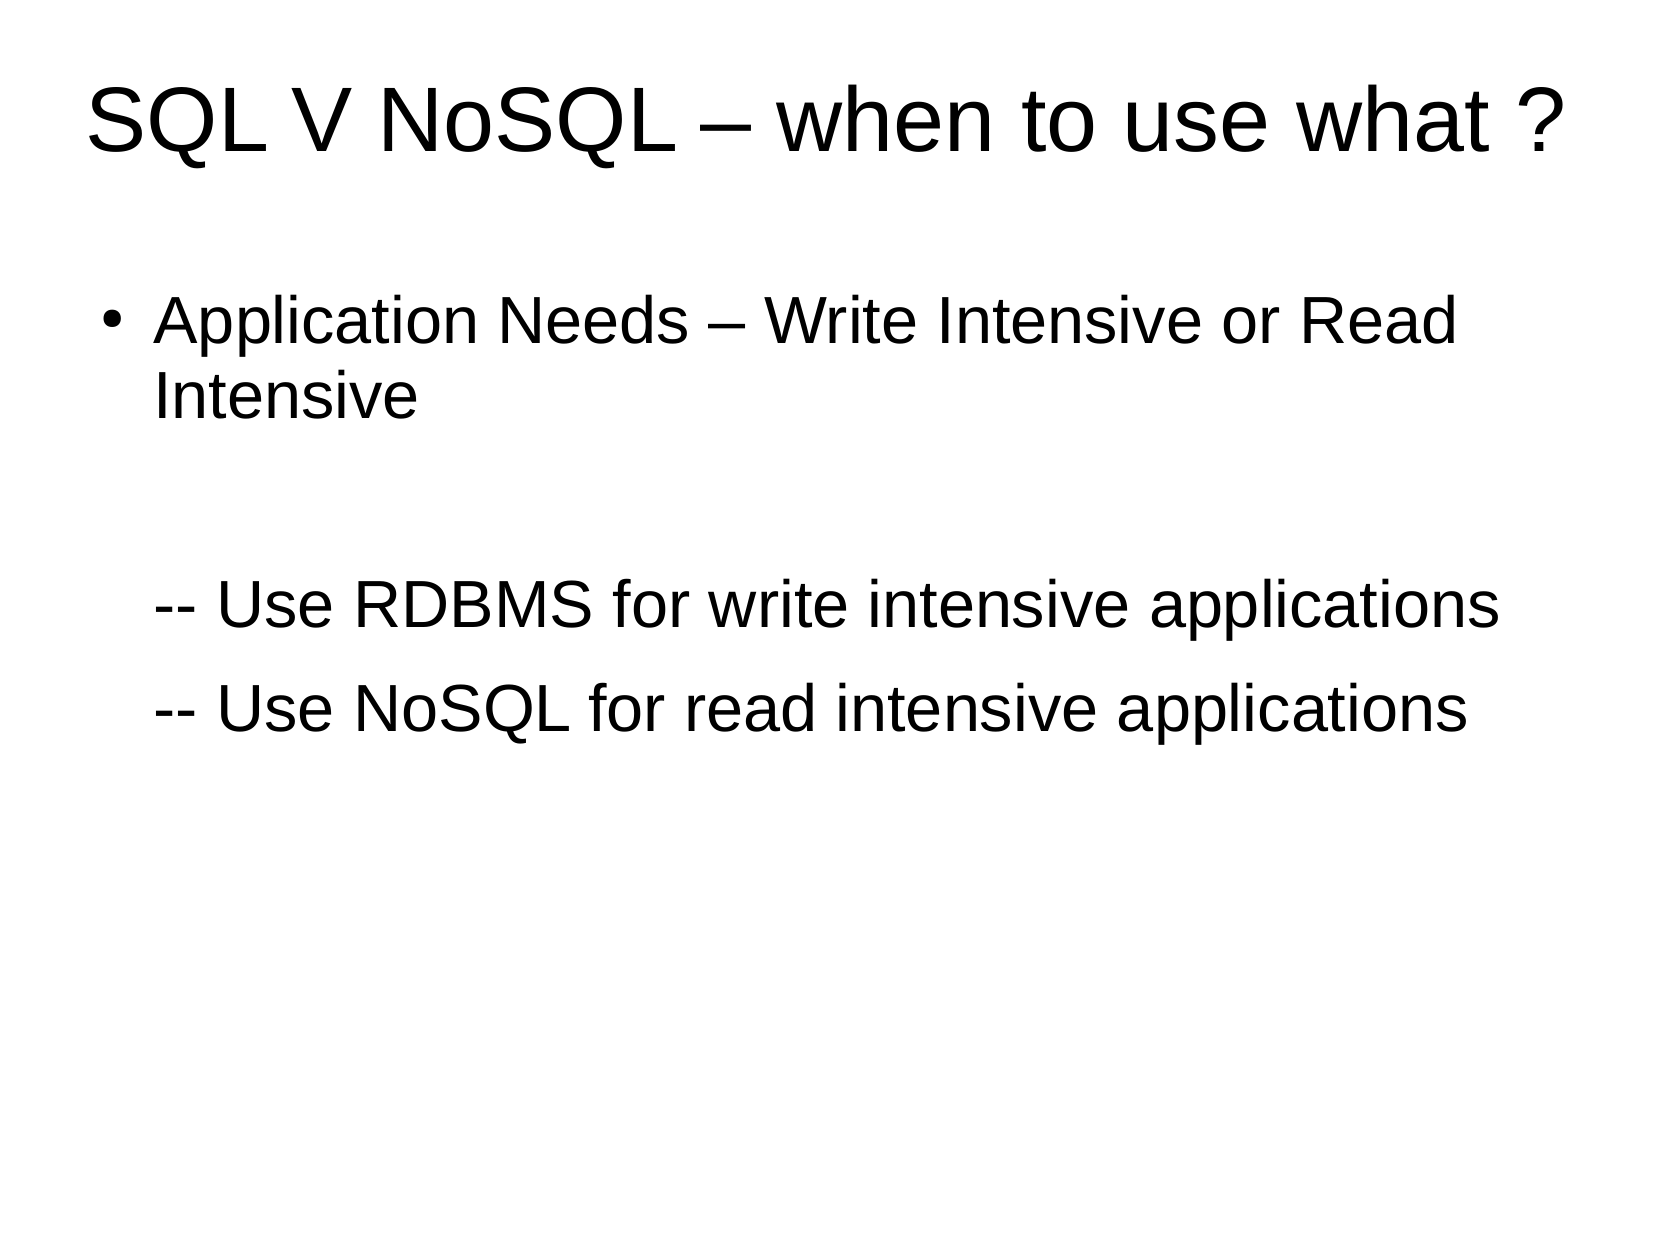

# SQL V NoSQL – when to use what ?
Application Needs – Write Intensive or Read Intensive
-- Use RDBMS for write intensive applications
-- Use NoSQL for read intensive applications